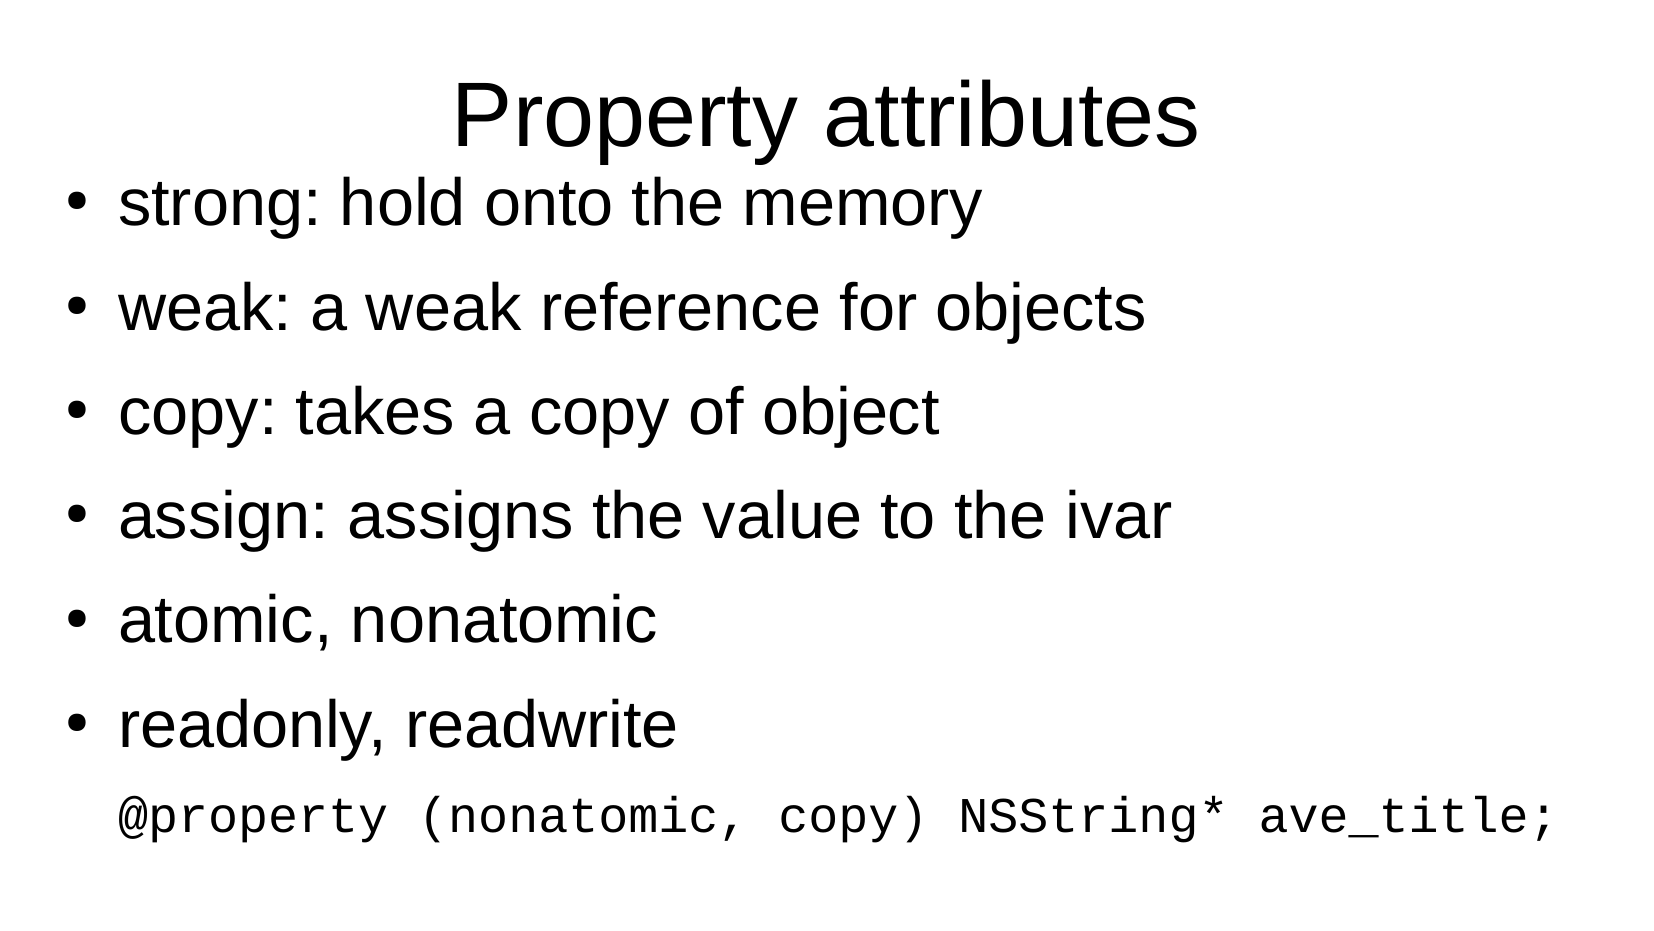

# Property attributes
strong: hold onto the memory
weak: a weak reference for objects
copy: takes a copy of object
assign: assigns the value to the ivar
atomic, nonatomic
readonly, readwrite
@property (nonatomic, copy) NSString* ave_title;